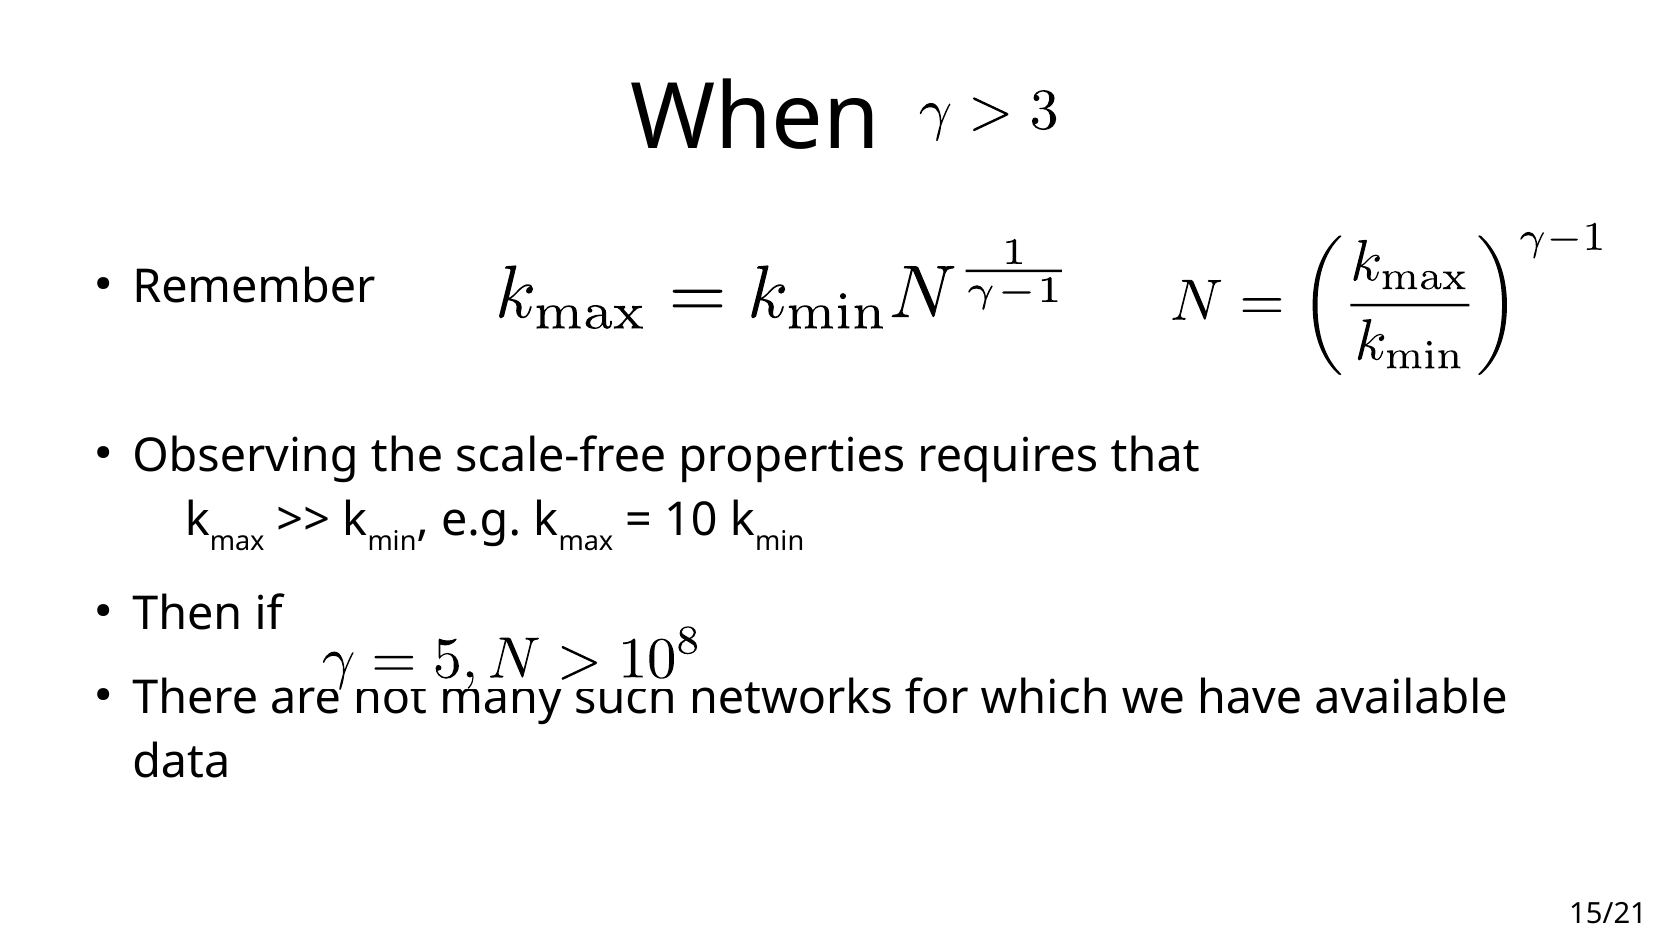

# When
Remember
Observing the scale-free properties requires that
	kmax >> kmin, e.g. kmax = 10 kmin
Then if
There are not many such networks for which we have available data
15